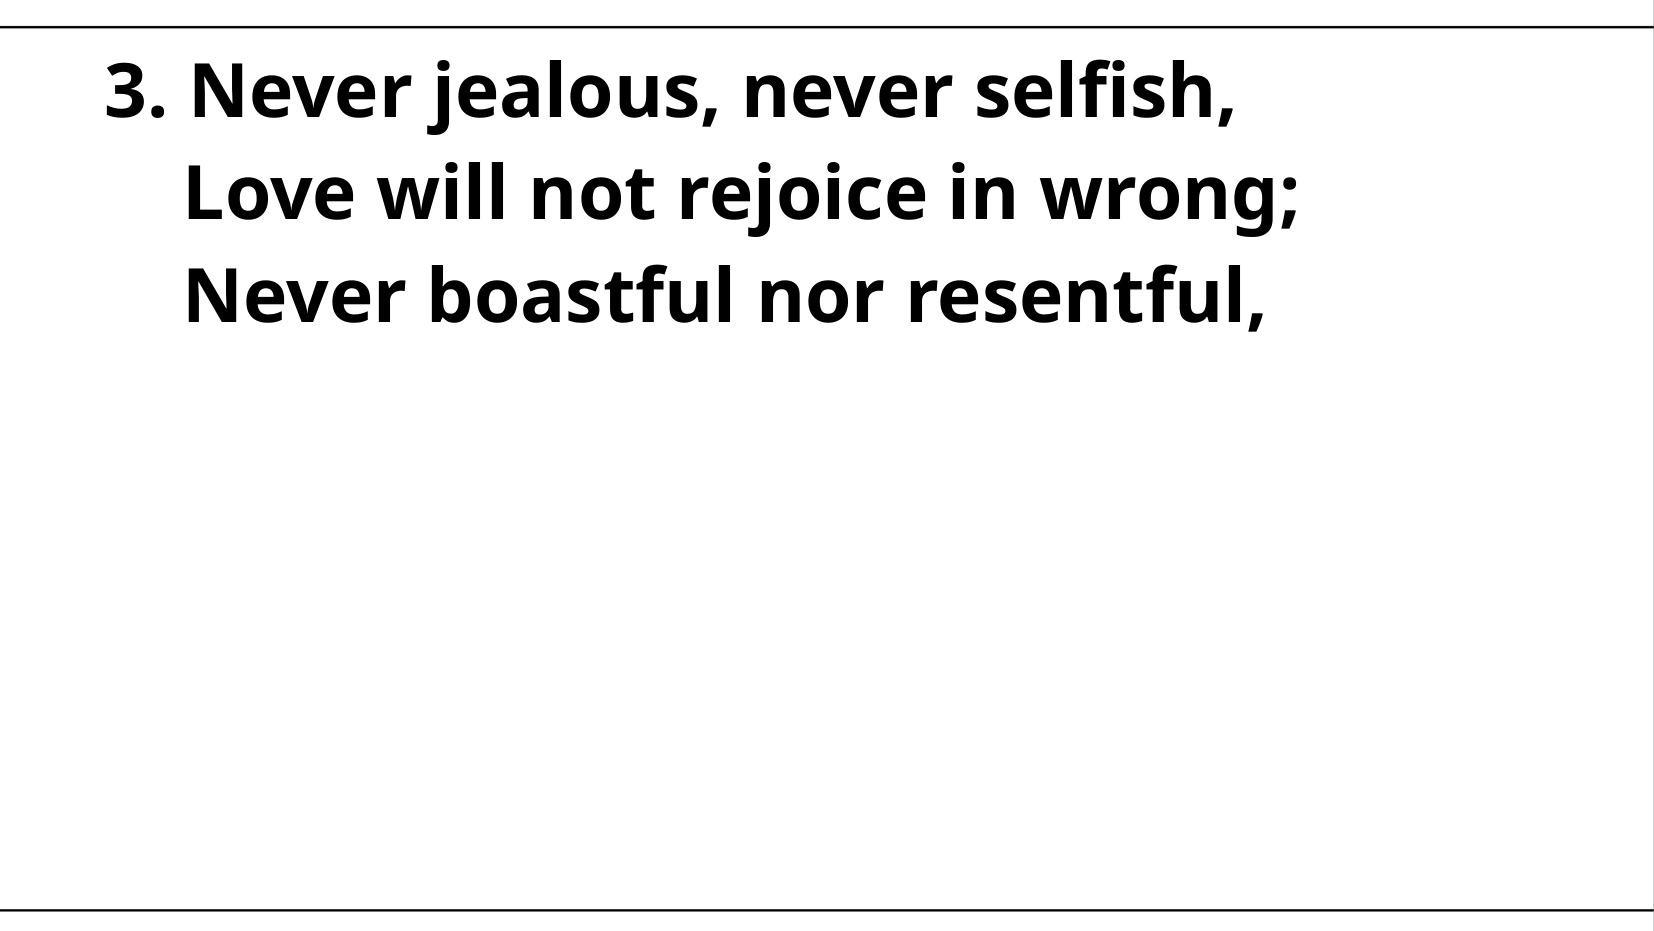

3. Never jealous, never selfish,
 Love will not rejoice in wrong;
 Never boastful nor resentful,